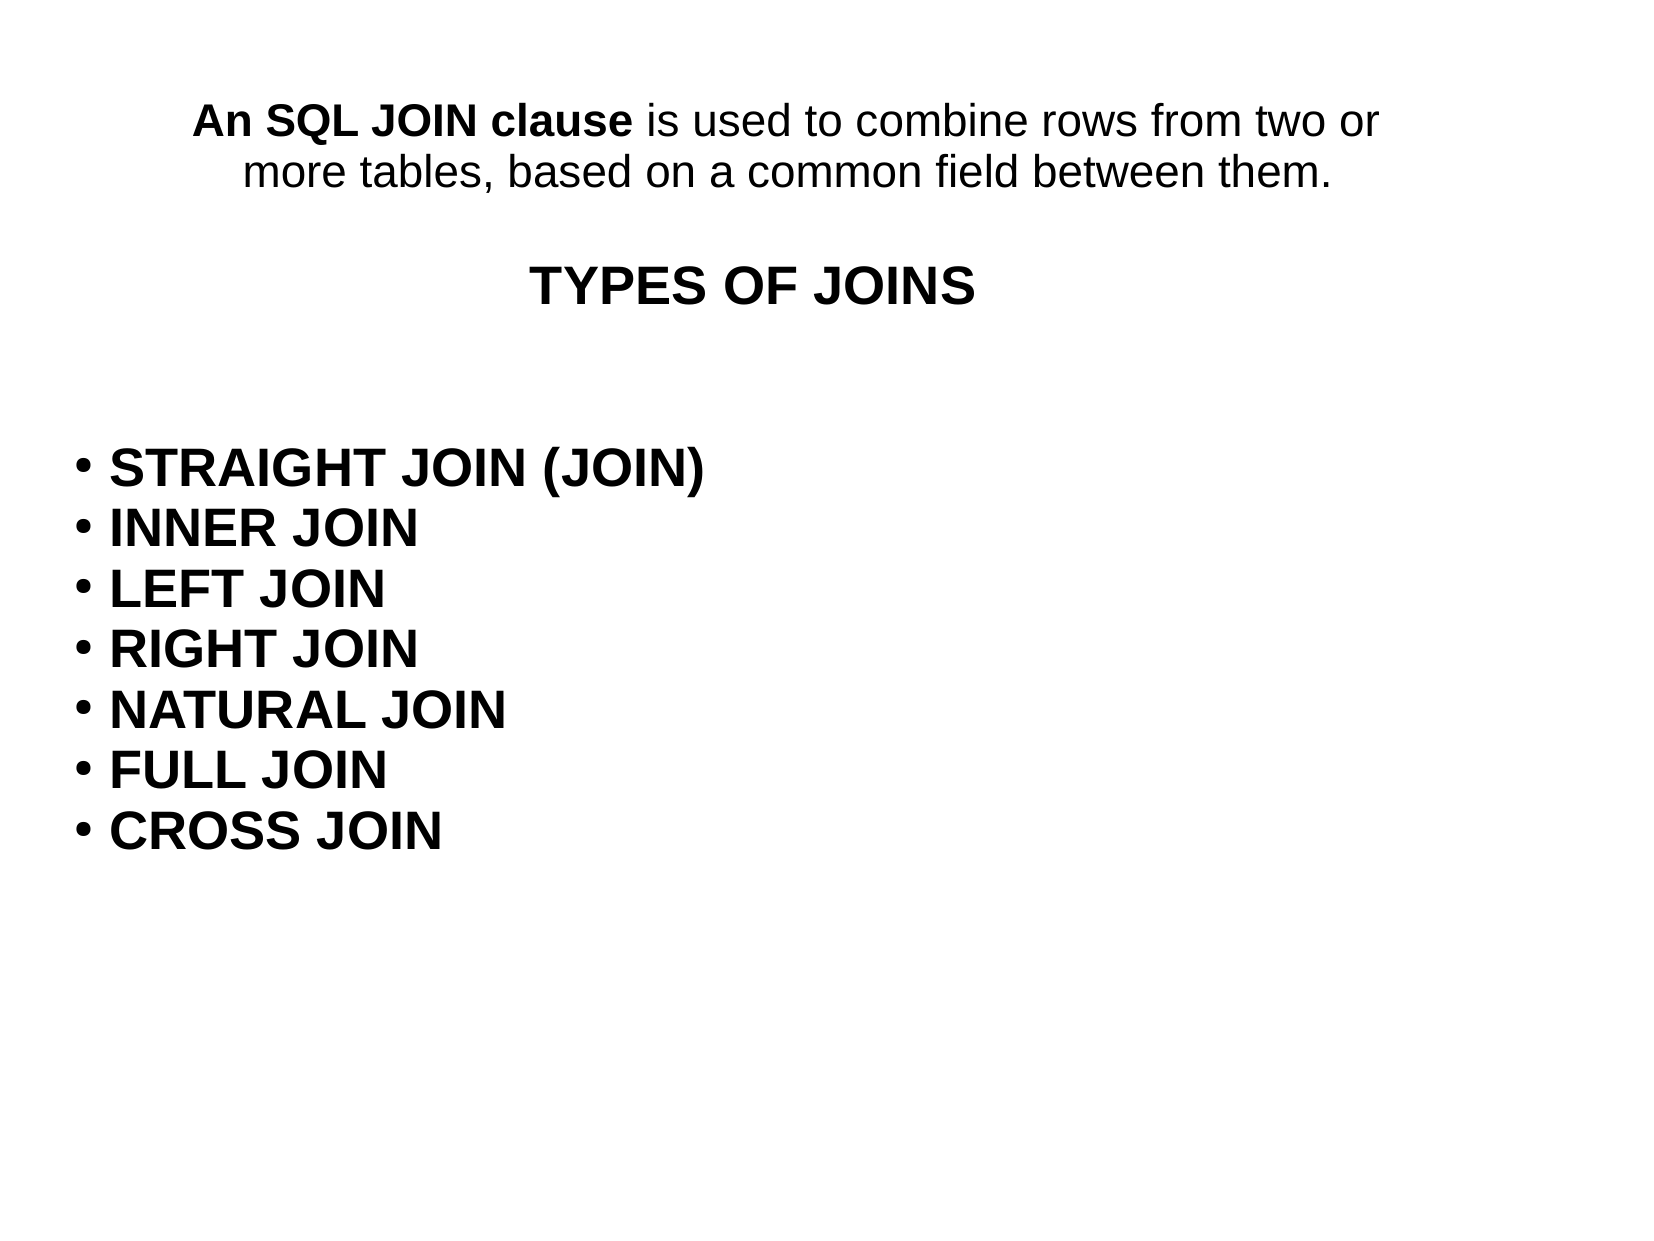

An SQL JOIN clause is used to combine rows from two or more tables, based on a common field between them.
 TYPES OF JOINS
STRAIGHT JOIN (JOIN)
INNER JOIN
LEFT JOIN
RIGHT JOIN
NATURAL JOIN
FULL JOIN
CROSS JOIN